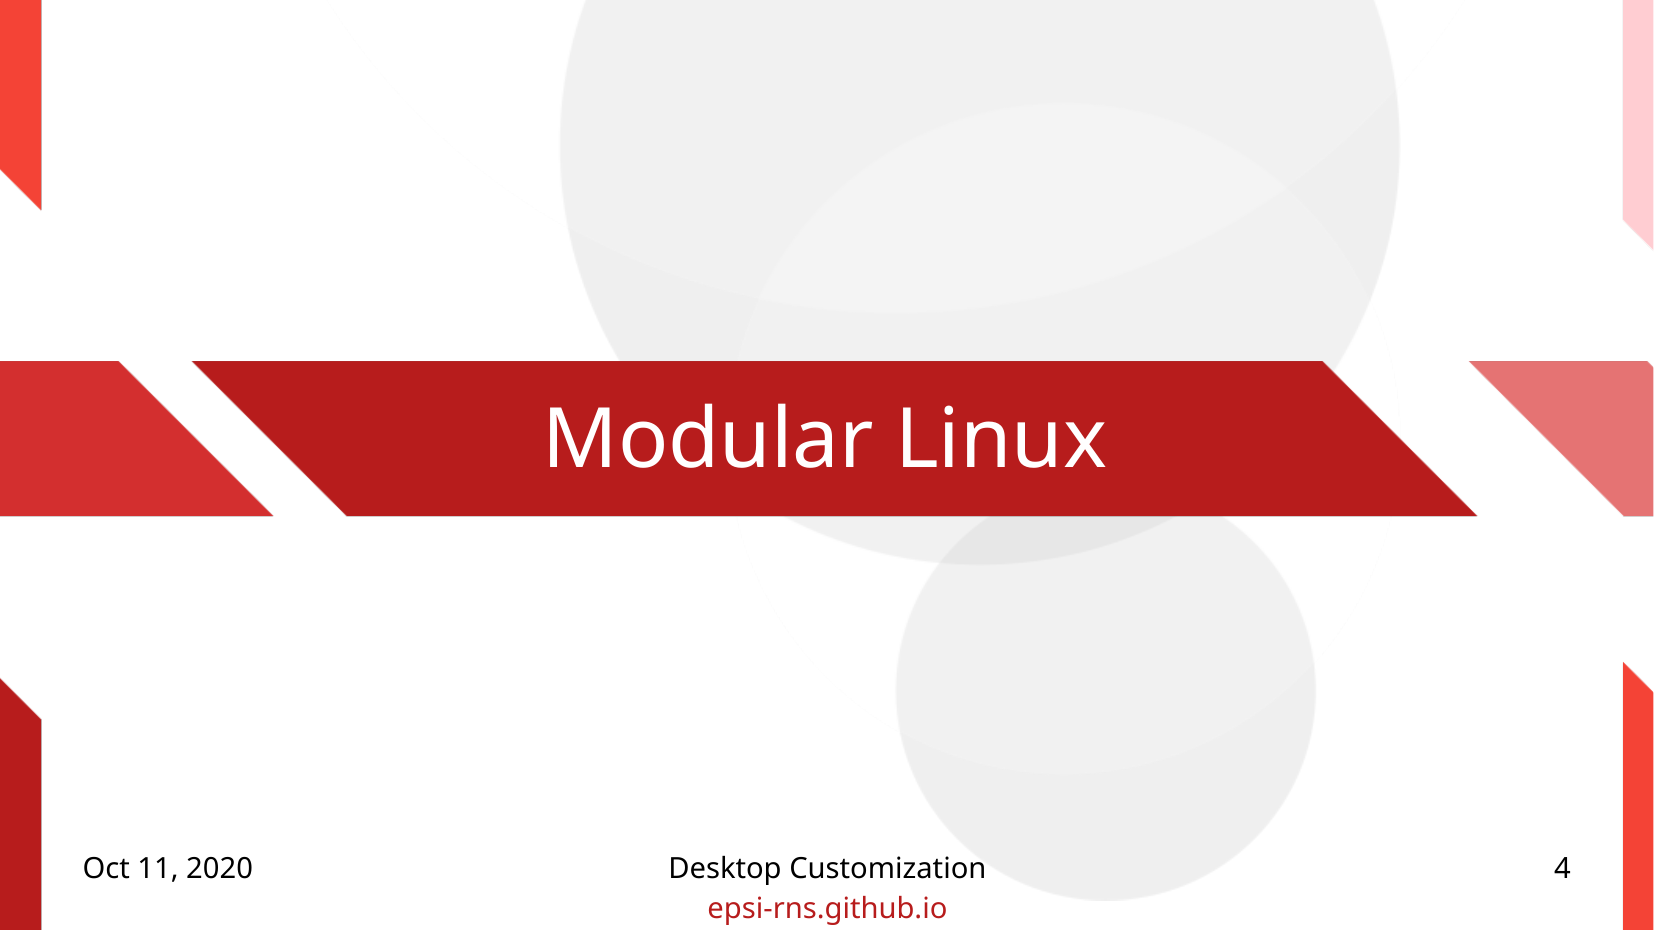

# Modular Linux
Oct 11, 2020
Desktop Customization
4